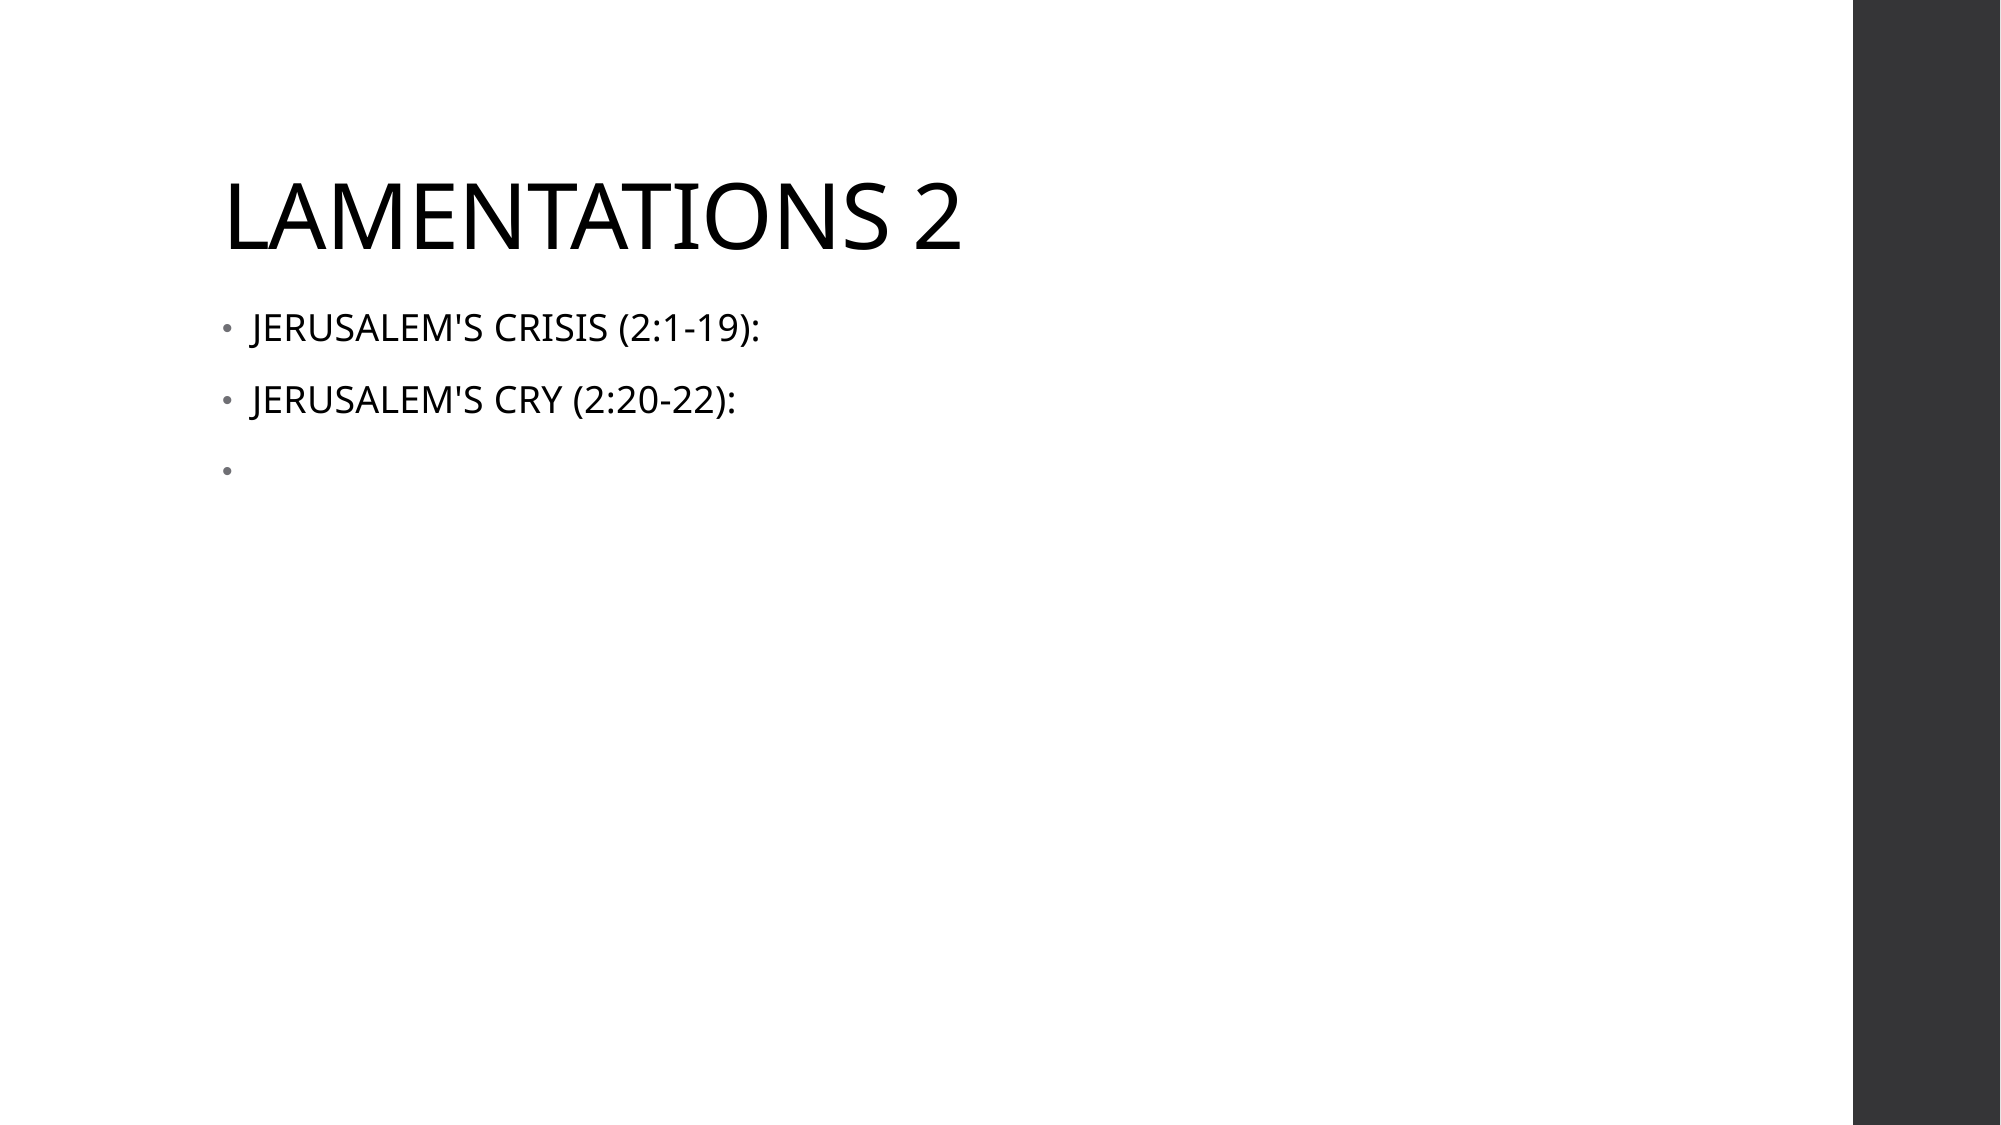

# LAMENTATIONS 2
JERUSALEM'S CRISIS (2:1-19):
JERUSALEM'S CRY (2:20-22):